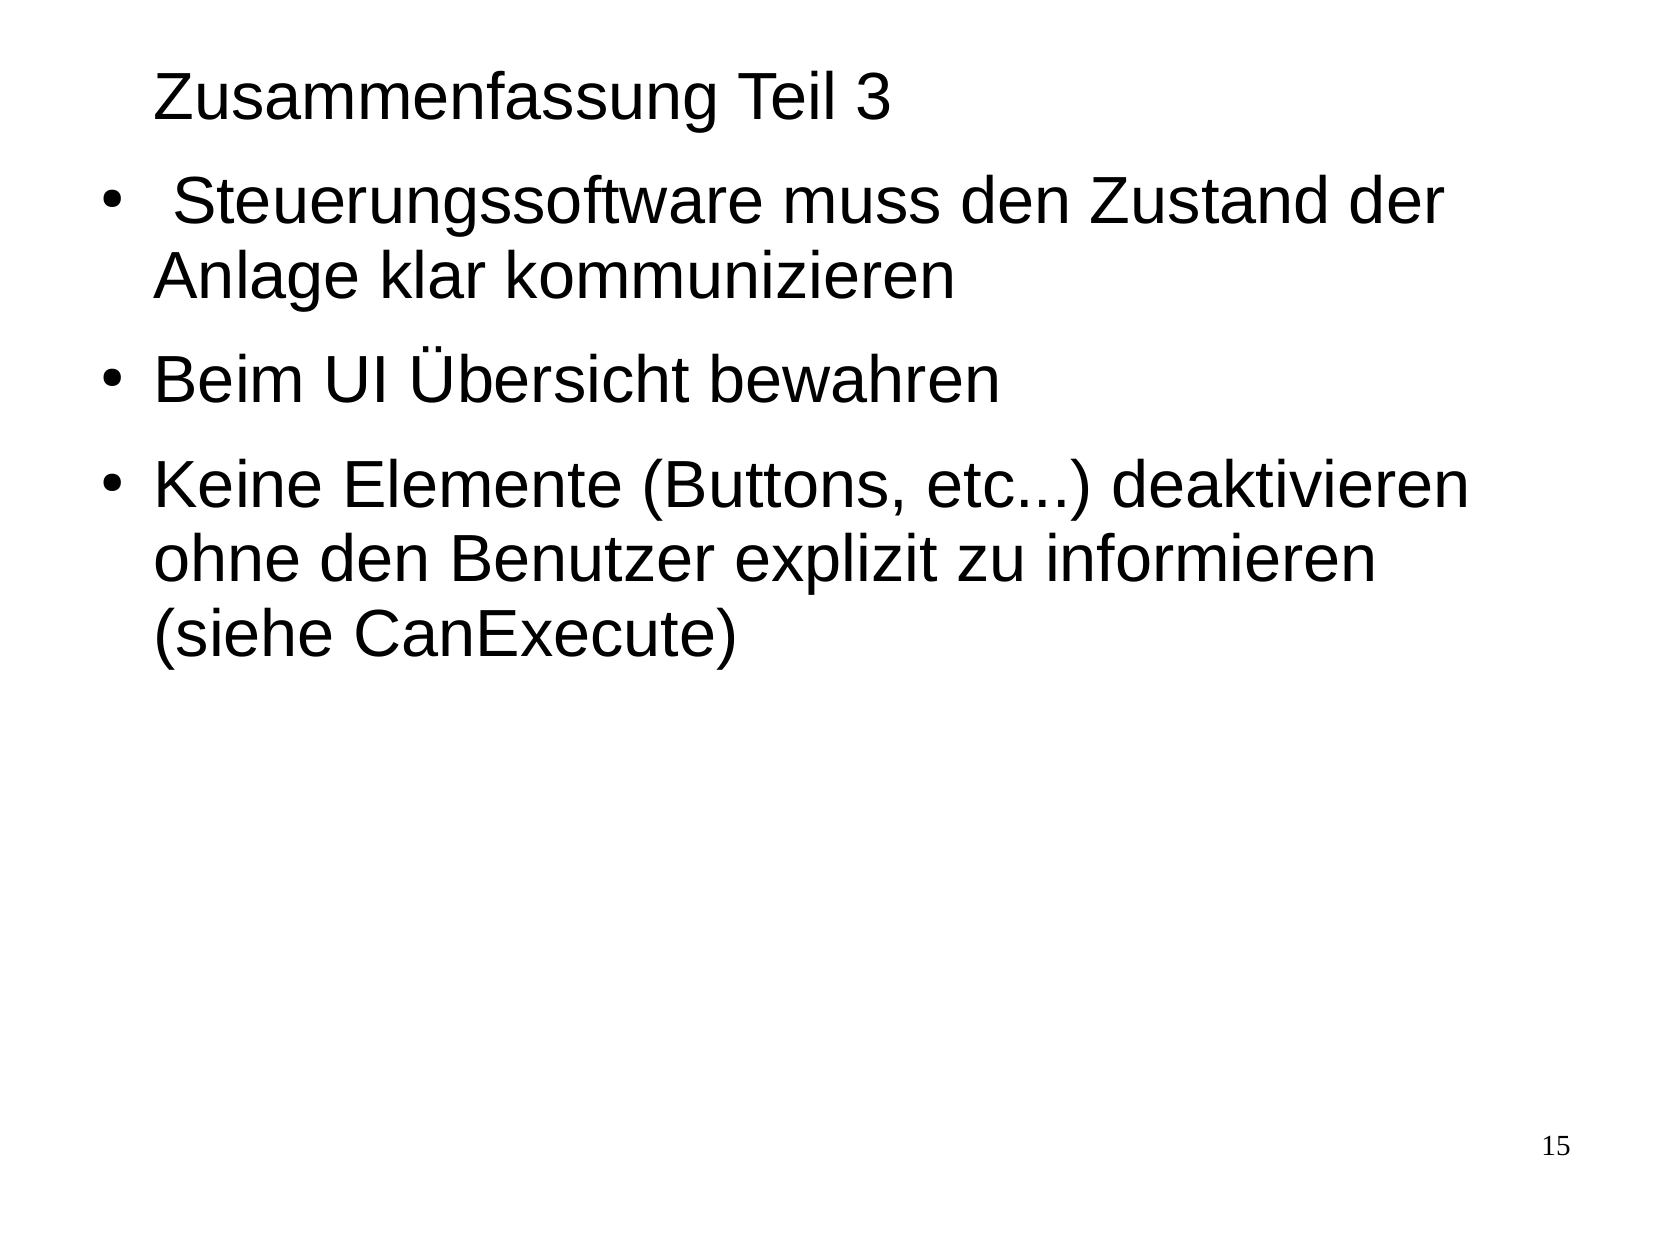

# Zusammenfassung Teil 3
 Steuerungssoftware muss den Zustand der Anlage klar kommunizieren
Beim UI Übersicht bewahren
Keine Elemente (Buttons, etc...) deaktivieren ohne den Benutzer explizit zu informieren (siehe CanExecute)
15